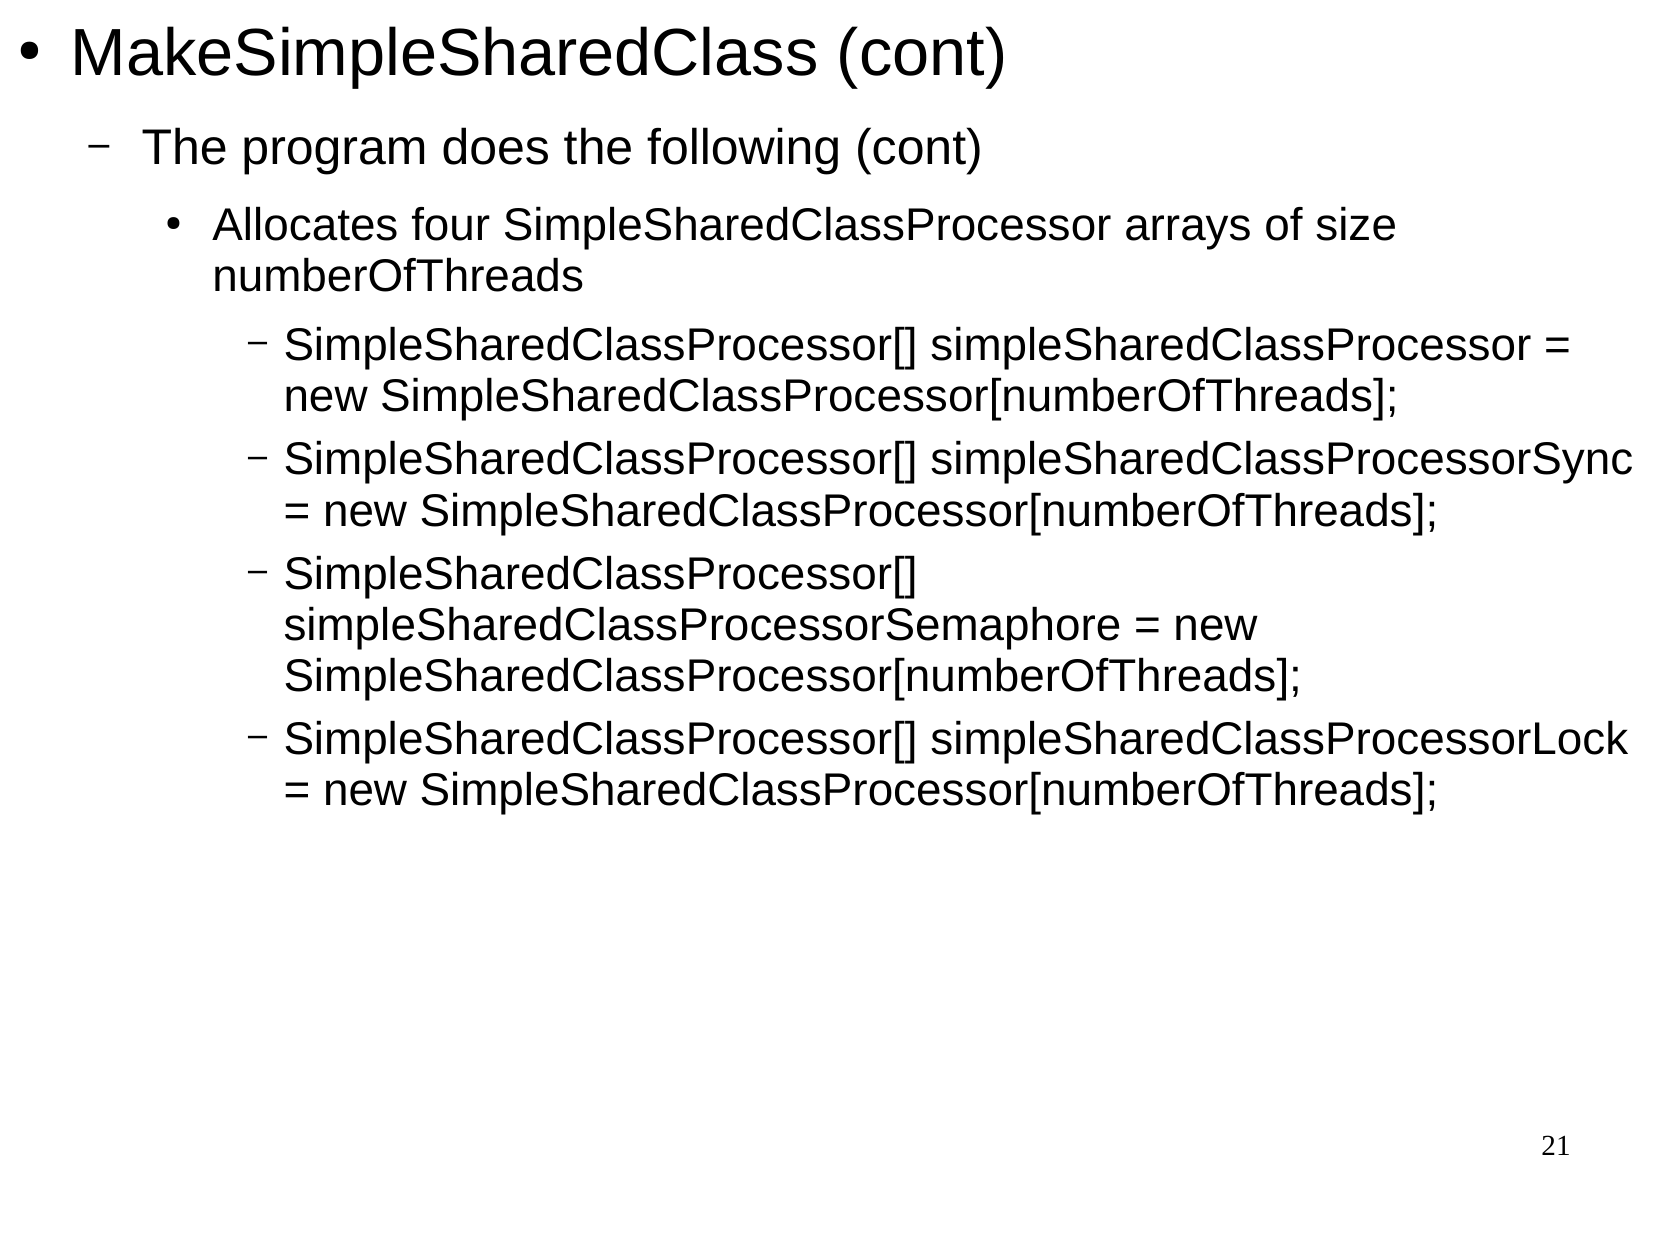

# MakeSimpleSharedClass (cont)
The program does the following (cont)
Allocates four SimpleSharedClassProcessor arrays of size numberOfThreads
SimpleSharedClassProcessor[] simpleSharedClassProcessor = new SimpleSharedClassProcessor[numberOfThreads];
SimpleSharedClassProcessor[] simpleSharedClassProcessorSync = new SimpleSharedClassProcessor[numberOfThreads];
SimpleSharedClassProcessor[] simpleSharedClassProcessorSemaphore = new SimpleSharedClassProcessor[numberOfThreads];
SimpleSharedClassProcessor[] simpleSharedClassProcessorLock = new SimpleSharedClassProcessor[numberOfThreads];
21